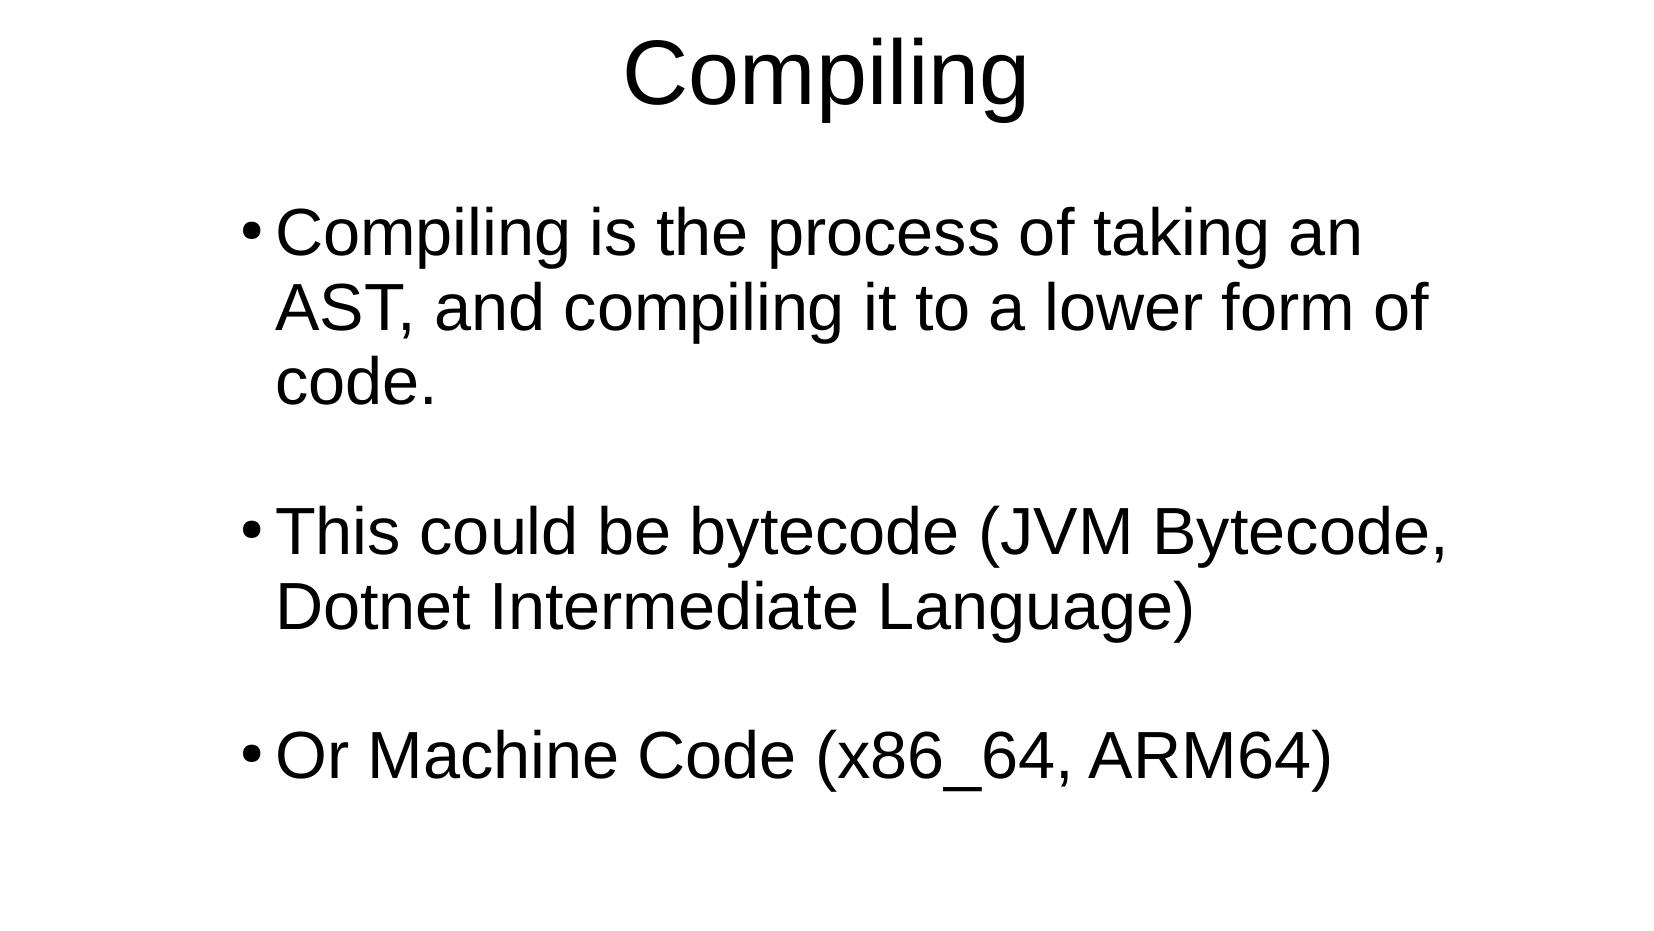

# Compiling
Compiling is the process of taking an AST, and compiling it to a lower form of code.
This could be bytecode (JVM Bytecode, Dotnet Intermediate Language)
Or Machine Code (x86_64, ARM64)